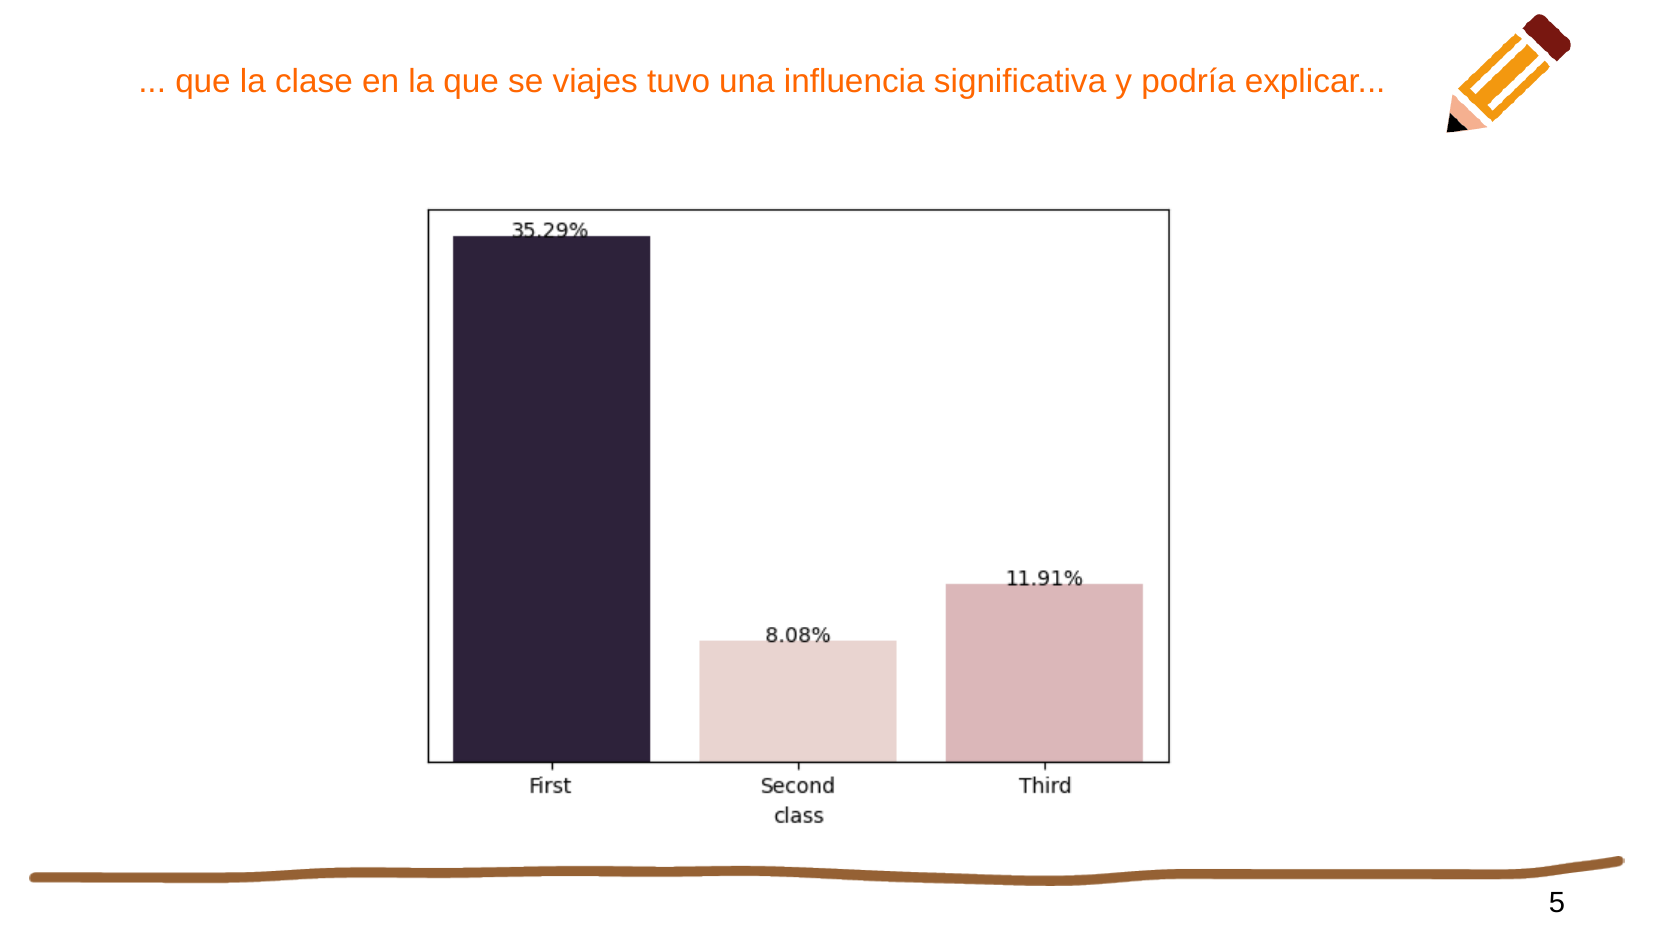

# ... que la clase en la que se viajes tuvo una influencia significativa y podría explicar...
5